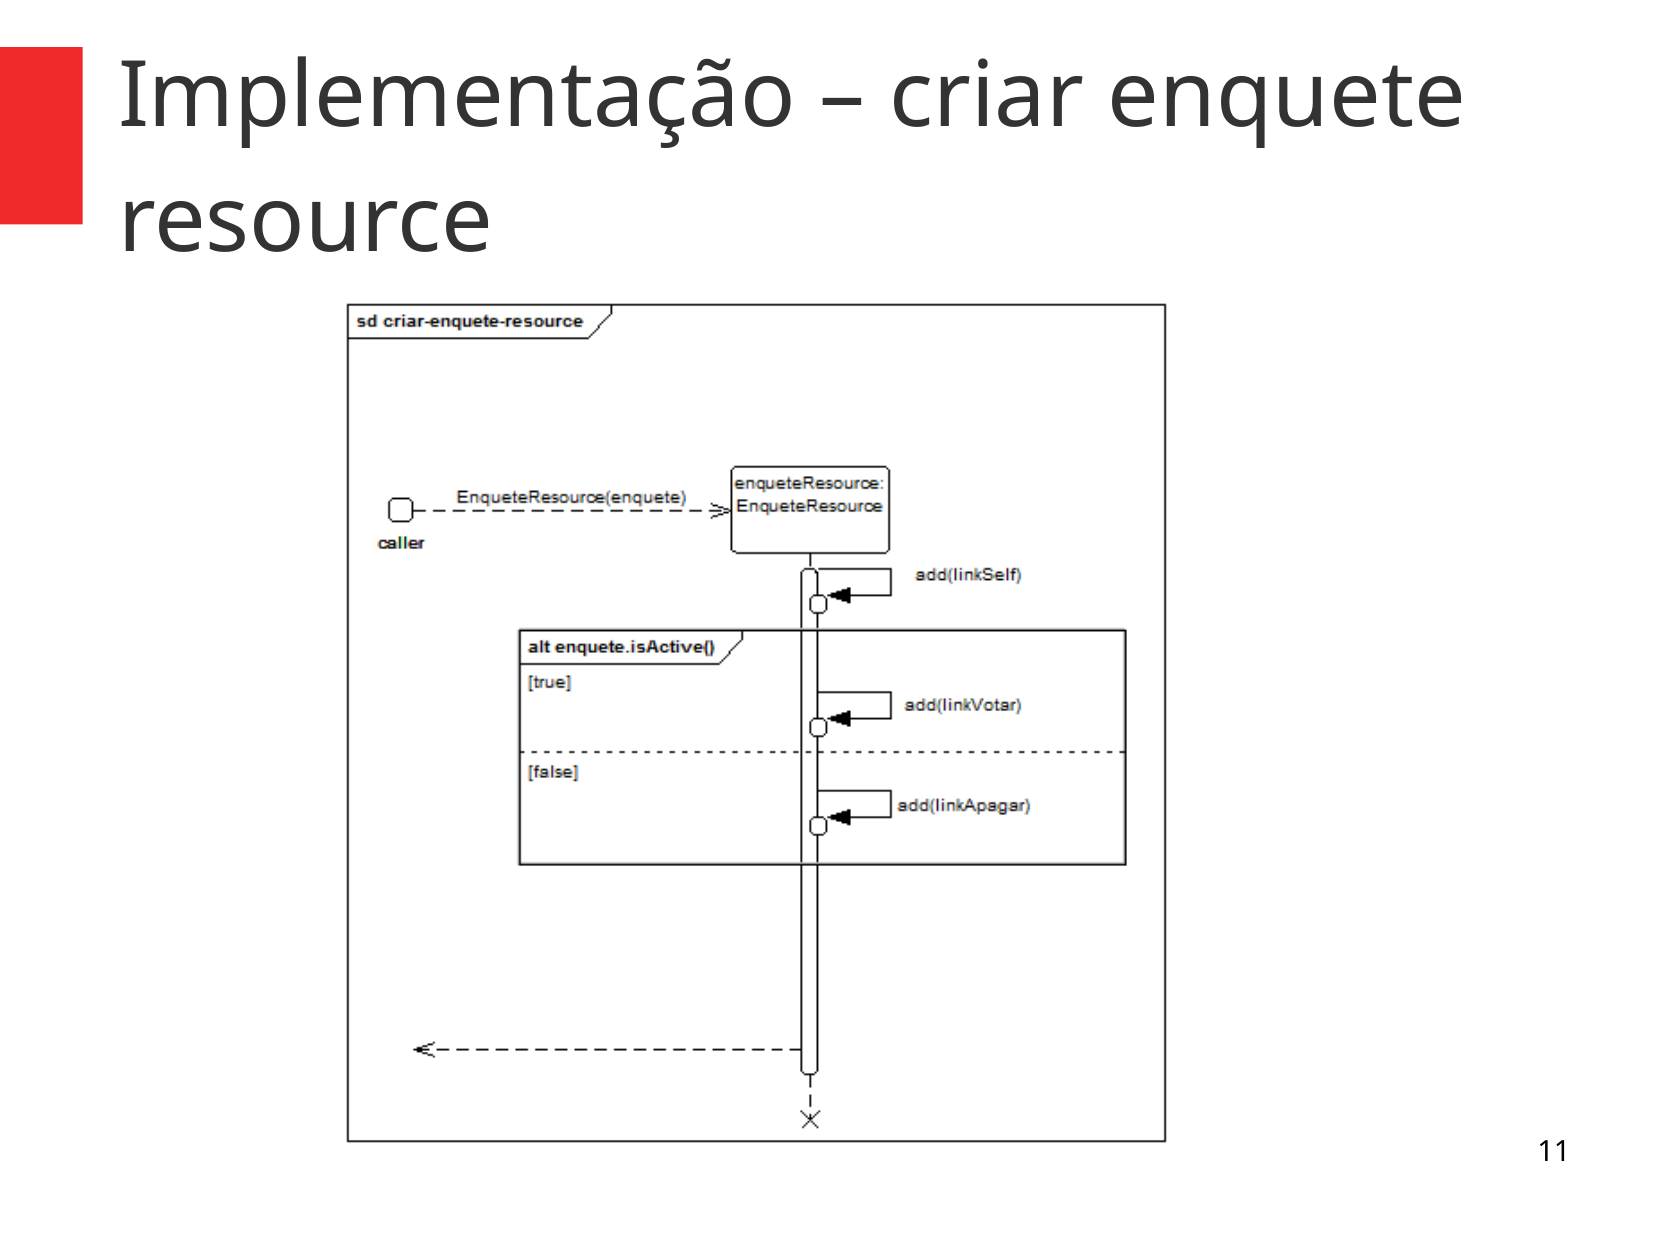

# Implementação – criar enquete resource
11